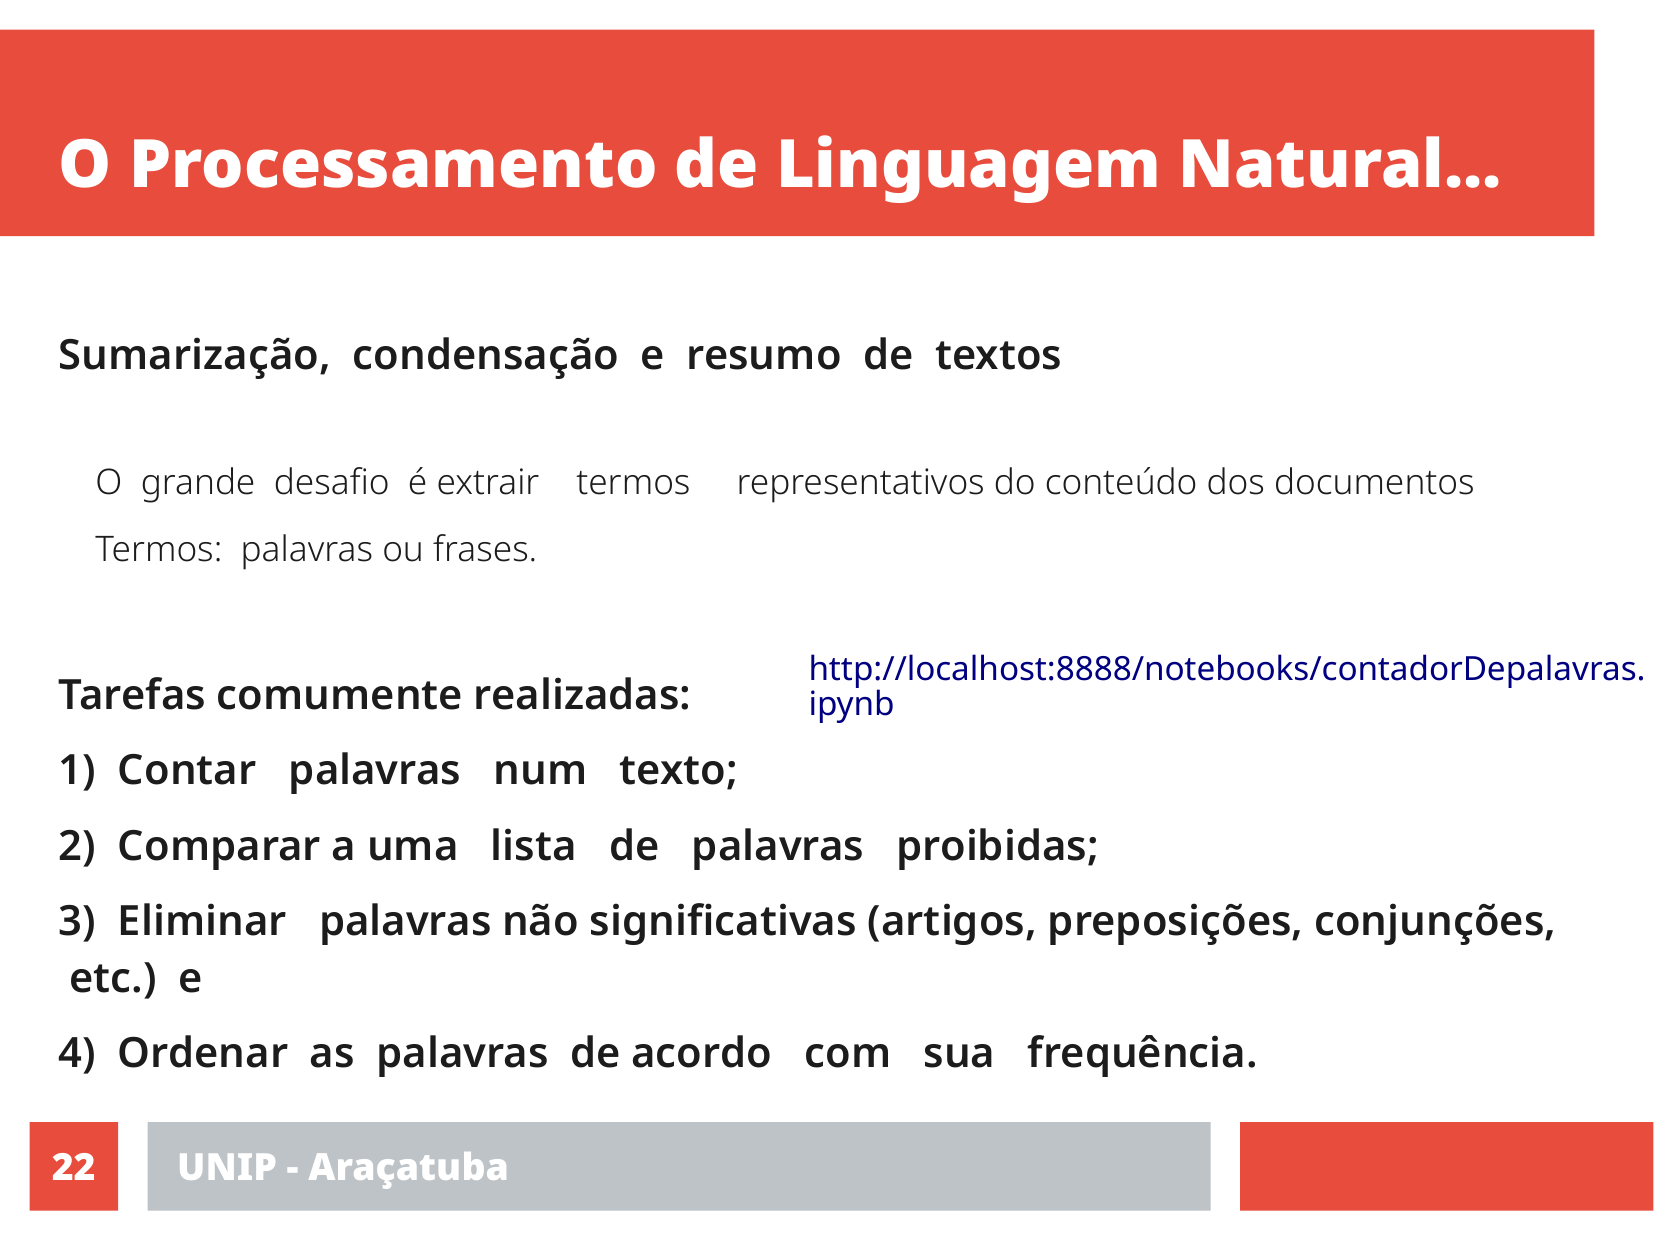

# O Processamento de Linguagem Natural...
Sumarização, condensação e resumo de textos
O grande desafio é extrair termos representativos do conteúdo dos documentos
Termos: palavras ou frases.
Tarefas comumente realizadas:
1) Contar palavras num texto;
2) Comparar a uma lista de palavras proibidas;
3) Eliminar palavras não significativas (artigos, preposições, conjunções, etc.) e
4) Ordenar as palavras de acordo com sua frequência.
http://localhost:8888/notebooks/contadorDepalavras.ipynb
22
UNIP - Araçatuba